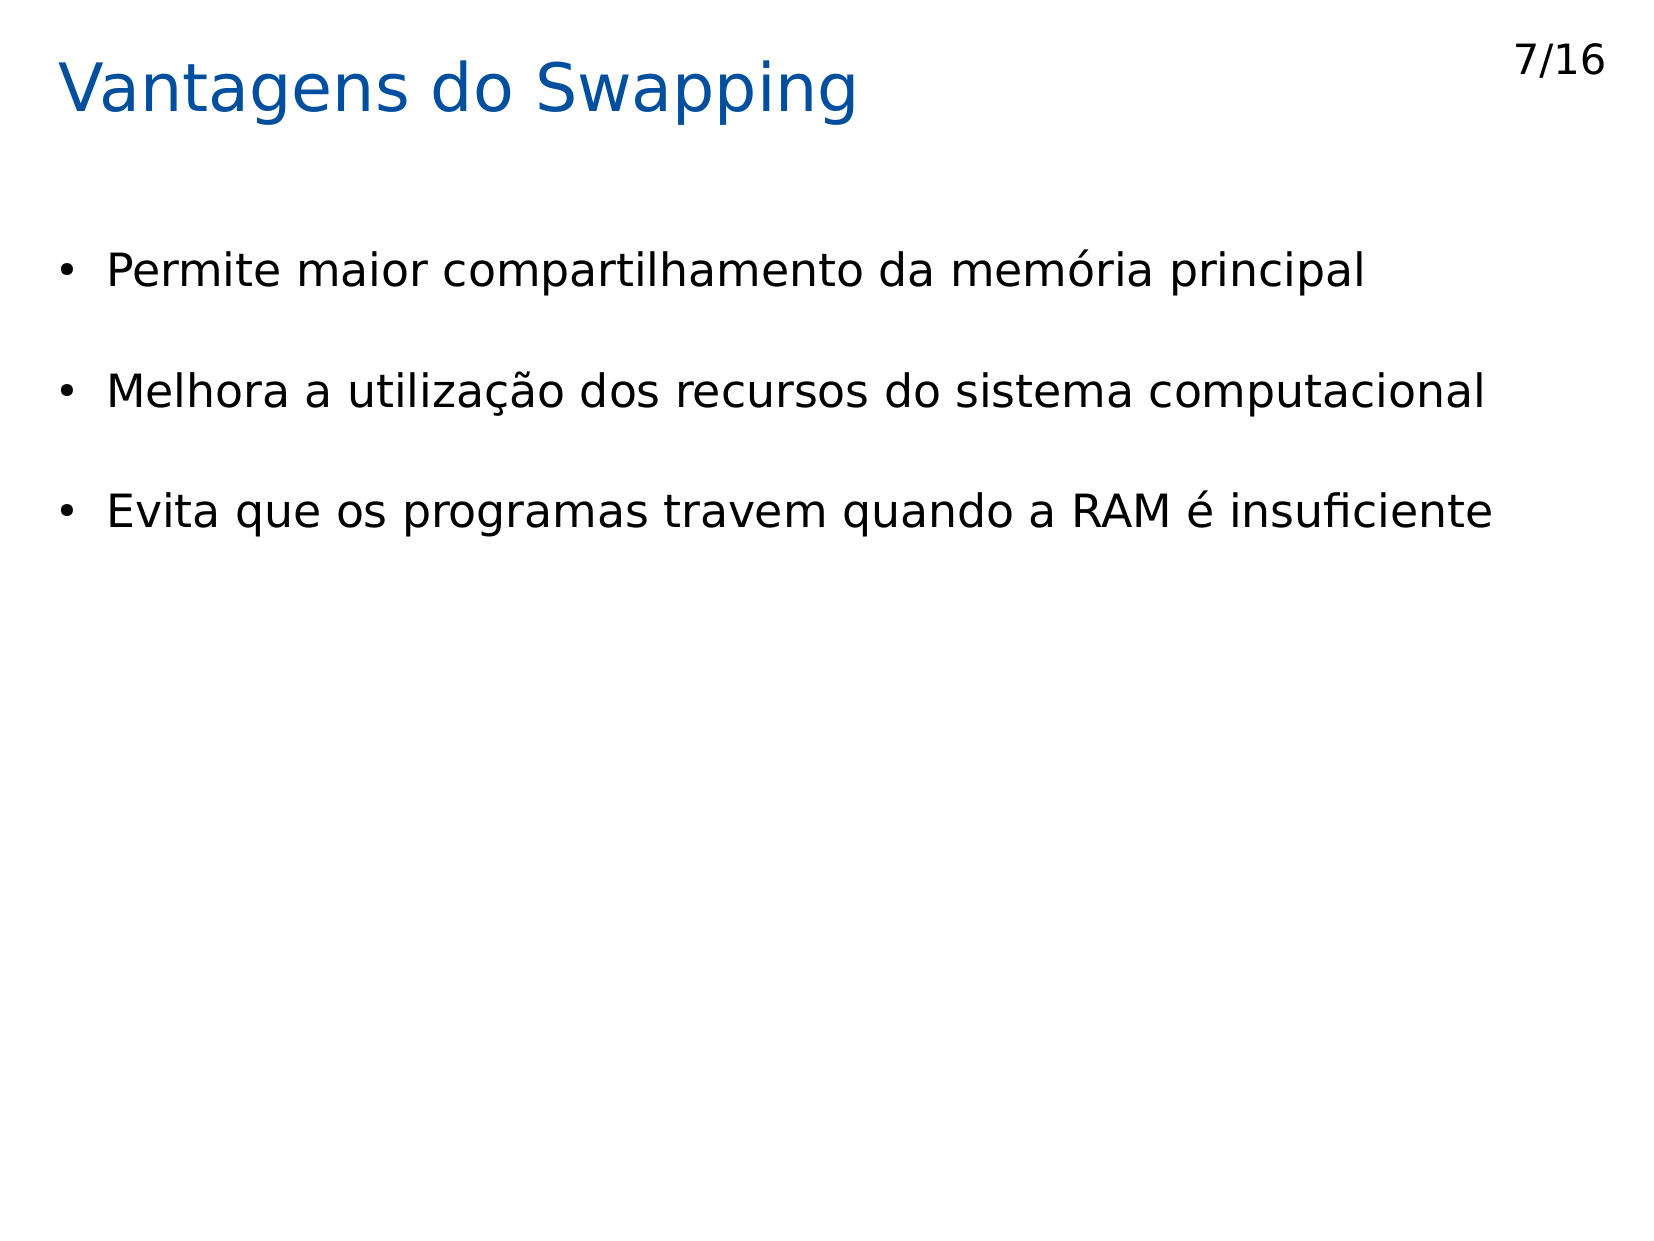

# Vantagens do Swapping
7
Permite maior compartilhamento da memória principal
Melhora a utilização dos recursos do sistema computacional
Evita que os programas travem quando a RAM é insuficiente